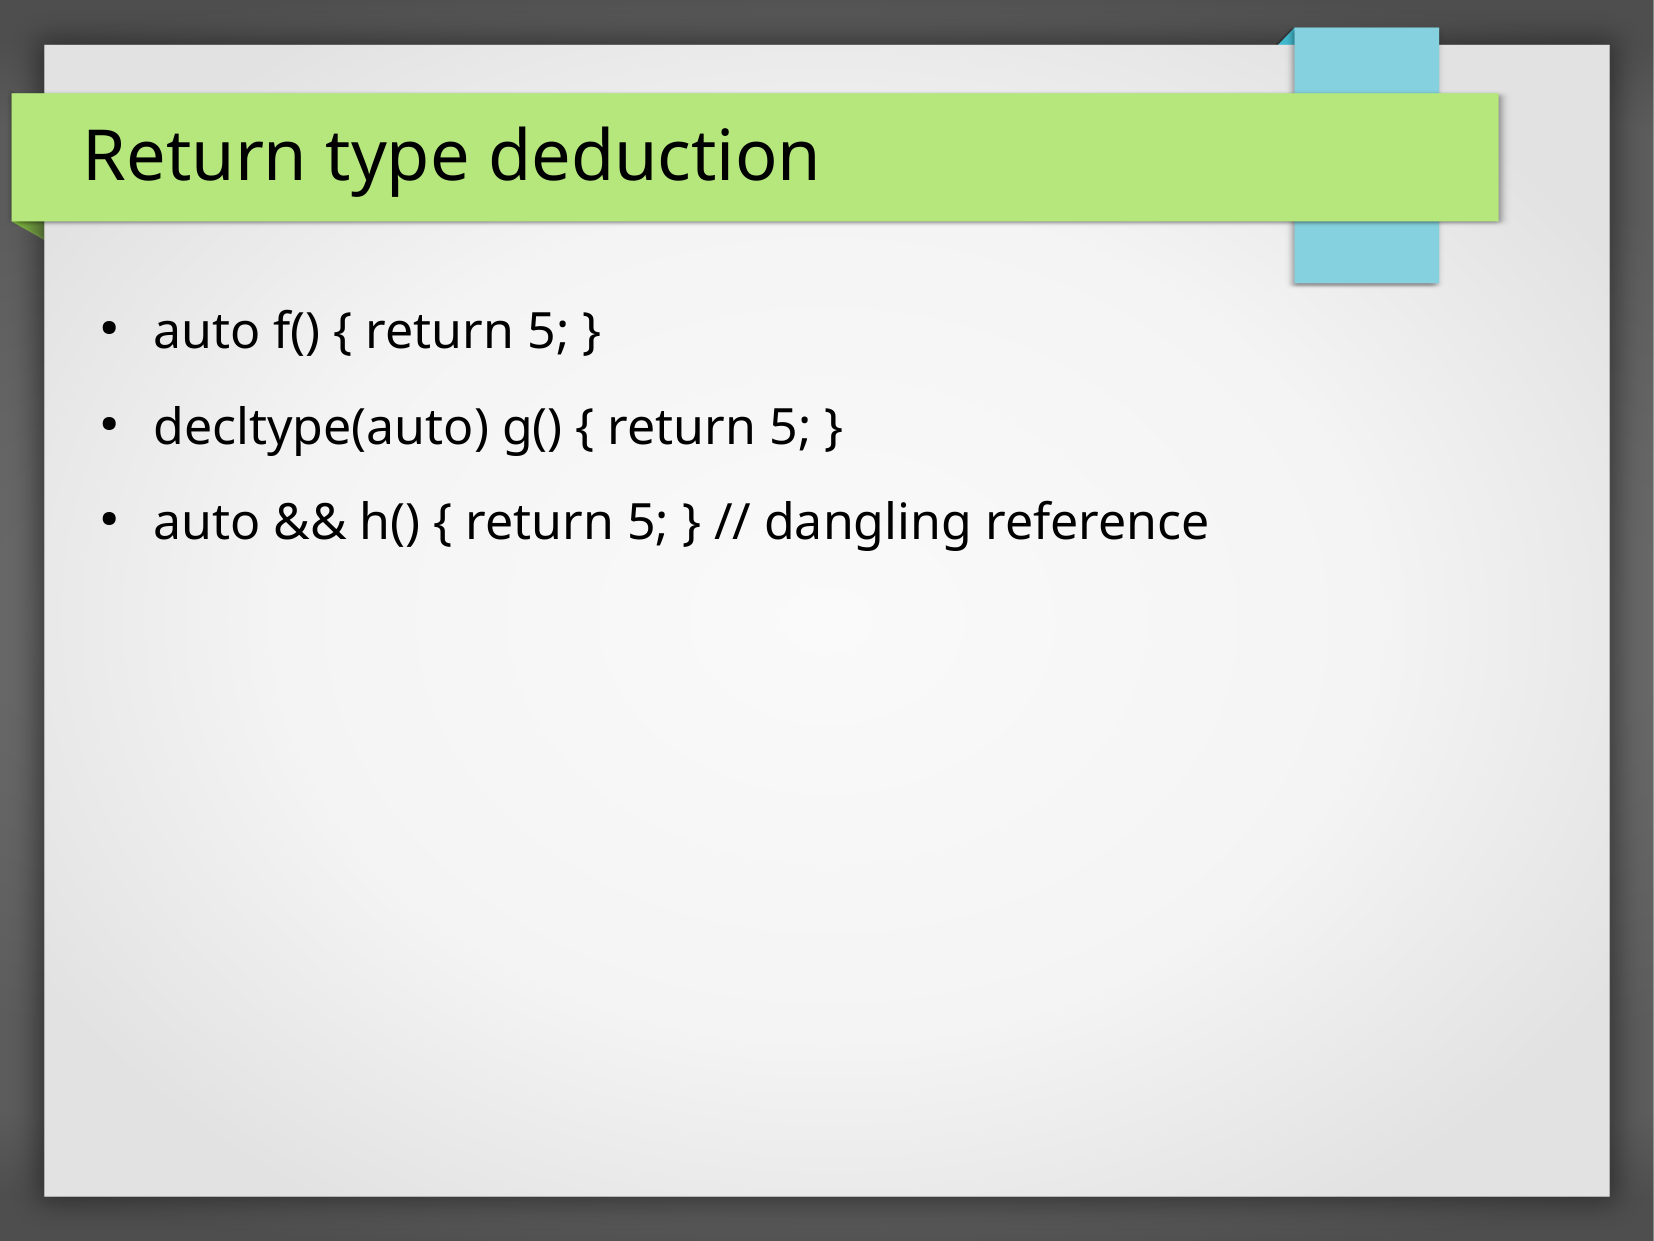

# Return type deduction
auto f() { return 5; }
decltype(auto) g() { return 5; }
auto && h() { return 5; } // dangling reference